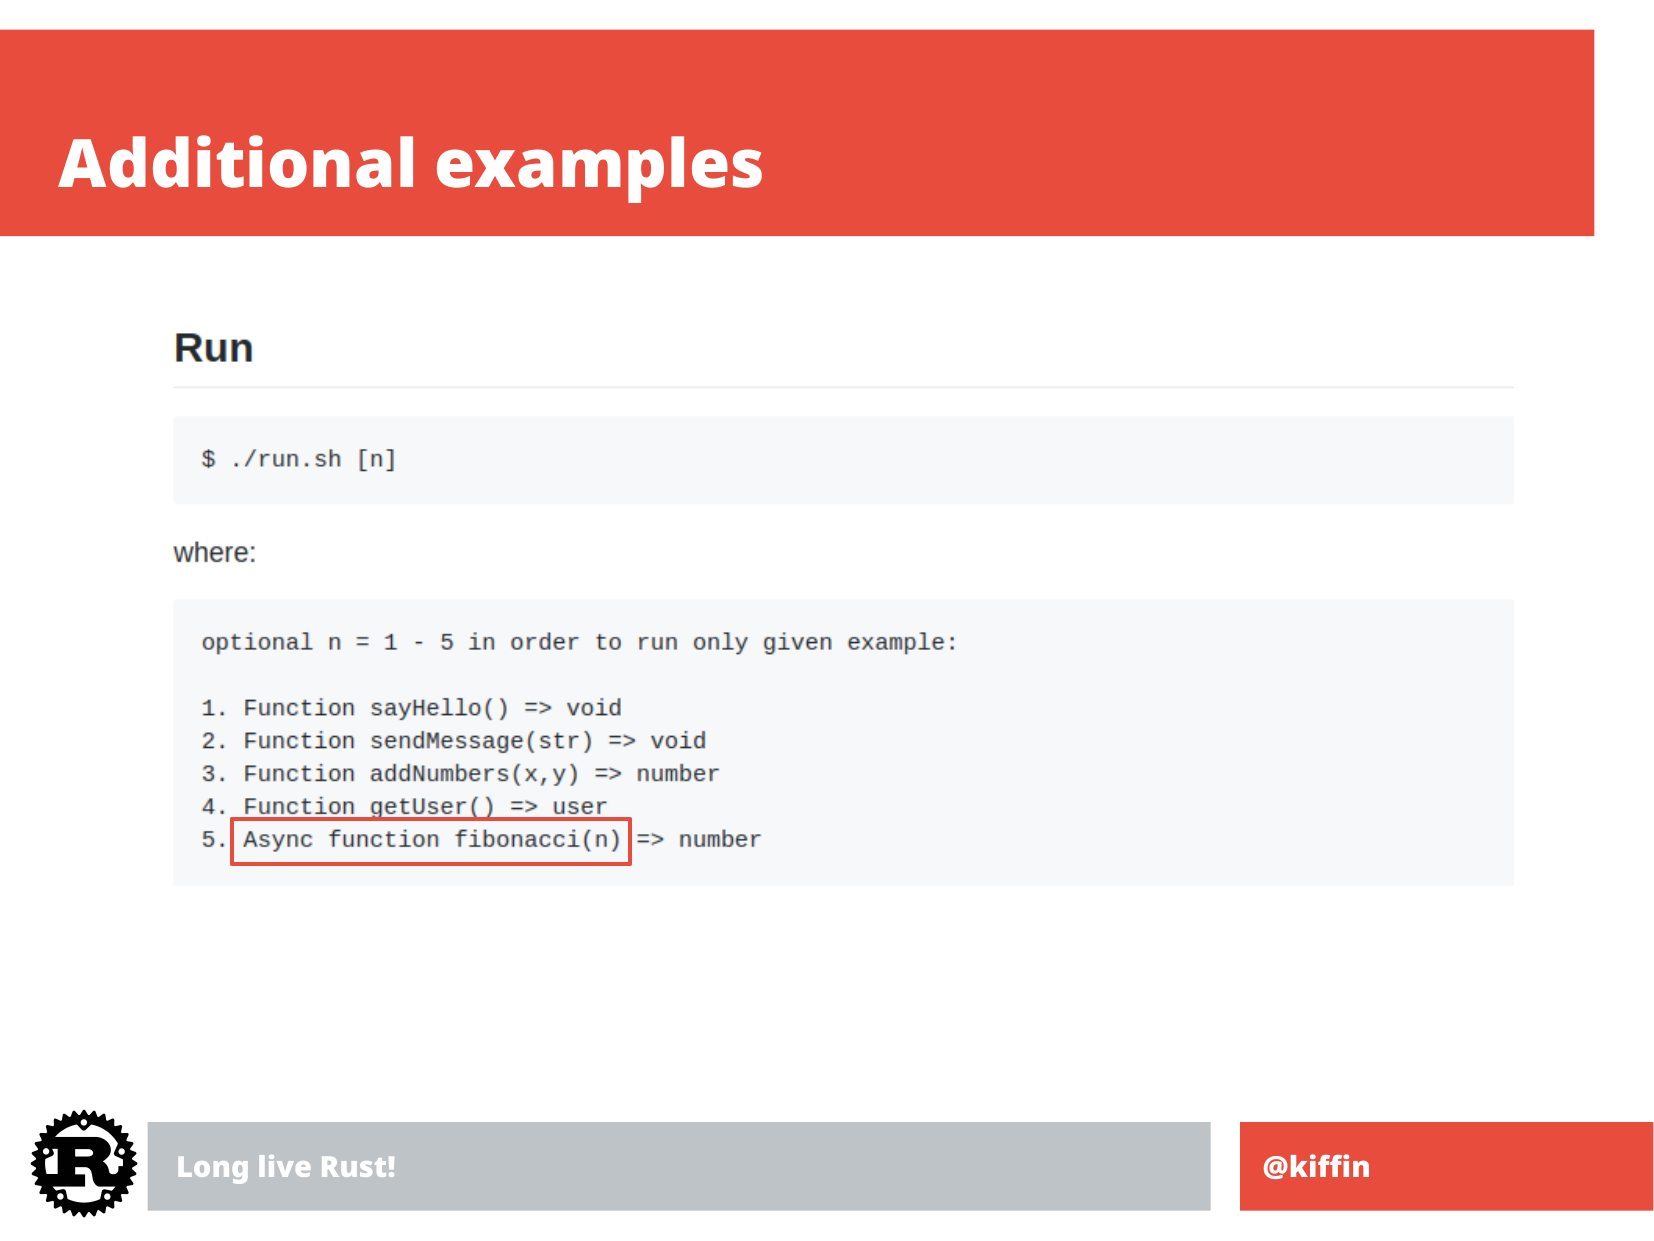

# Additional examples
Long live Rust!
@kiffin